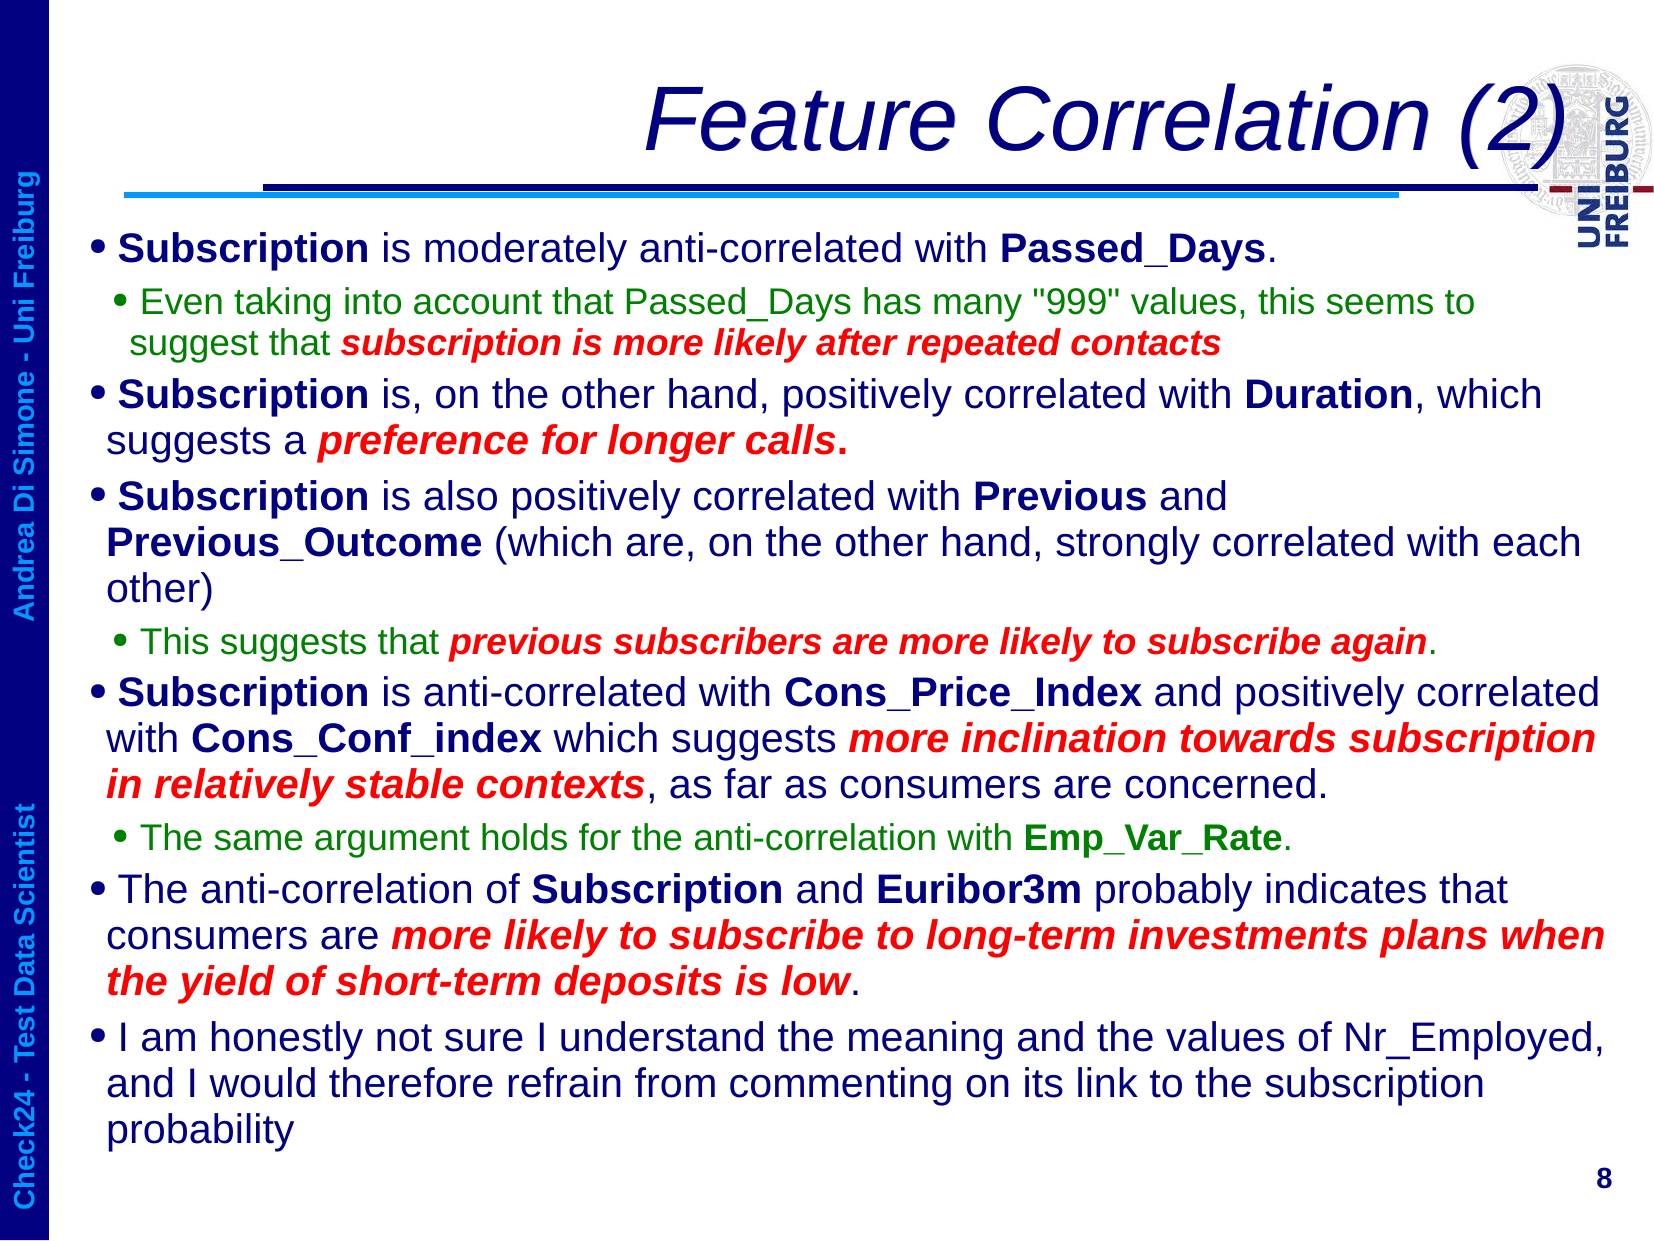

# Feature Correlation (2)
 Subscription is moderately anti-correlated with Passed_Days.
 Even taking into account that Passed_Days has many "999" values, this seems to suggest that subscription is more likely after repeated contacts
 Subscription is, on the other hand, positively correlated with Duration, which suggests a preference for longer calls.
 Subscription is also positively correlated with Previous and Previous_Outcome (which are, on the other hand, strongly correlated with each other)
 This suggests that previous subscribers are more likely to subscribe again.
 Subscription is anti-correlated with Cons_Price_Index and positively correlated with Cons_Conf_index which suggests more inclination towards subscription in relatively stable contexts, as far as consumers are concerned.
 The same argument holds for the anti-correlation with Emp_Var_Rate.
 The anti-correlation of Subscription and Euribor3m probably indicates that consumers are more likely to subscribe to long-term investments plans when the yield of short-term deposits is low.
 I am honestly not sure I understand the meaning and the values of Nr_Employed, and I would therefore refrain from commenting on its link to the subscription probability
Andrea Di Simone - Uni Freiburg
Check24 - Test Data Scientist
8